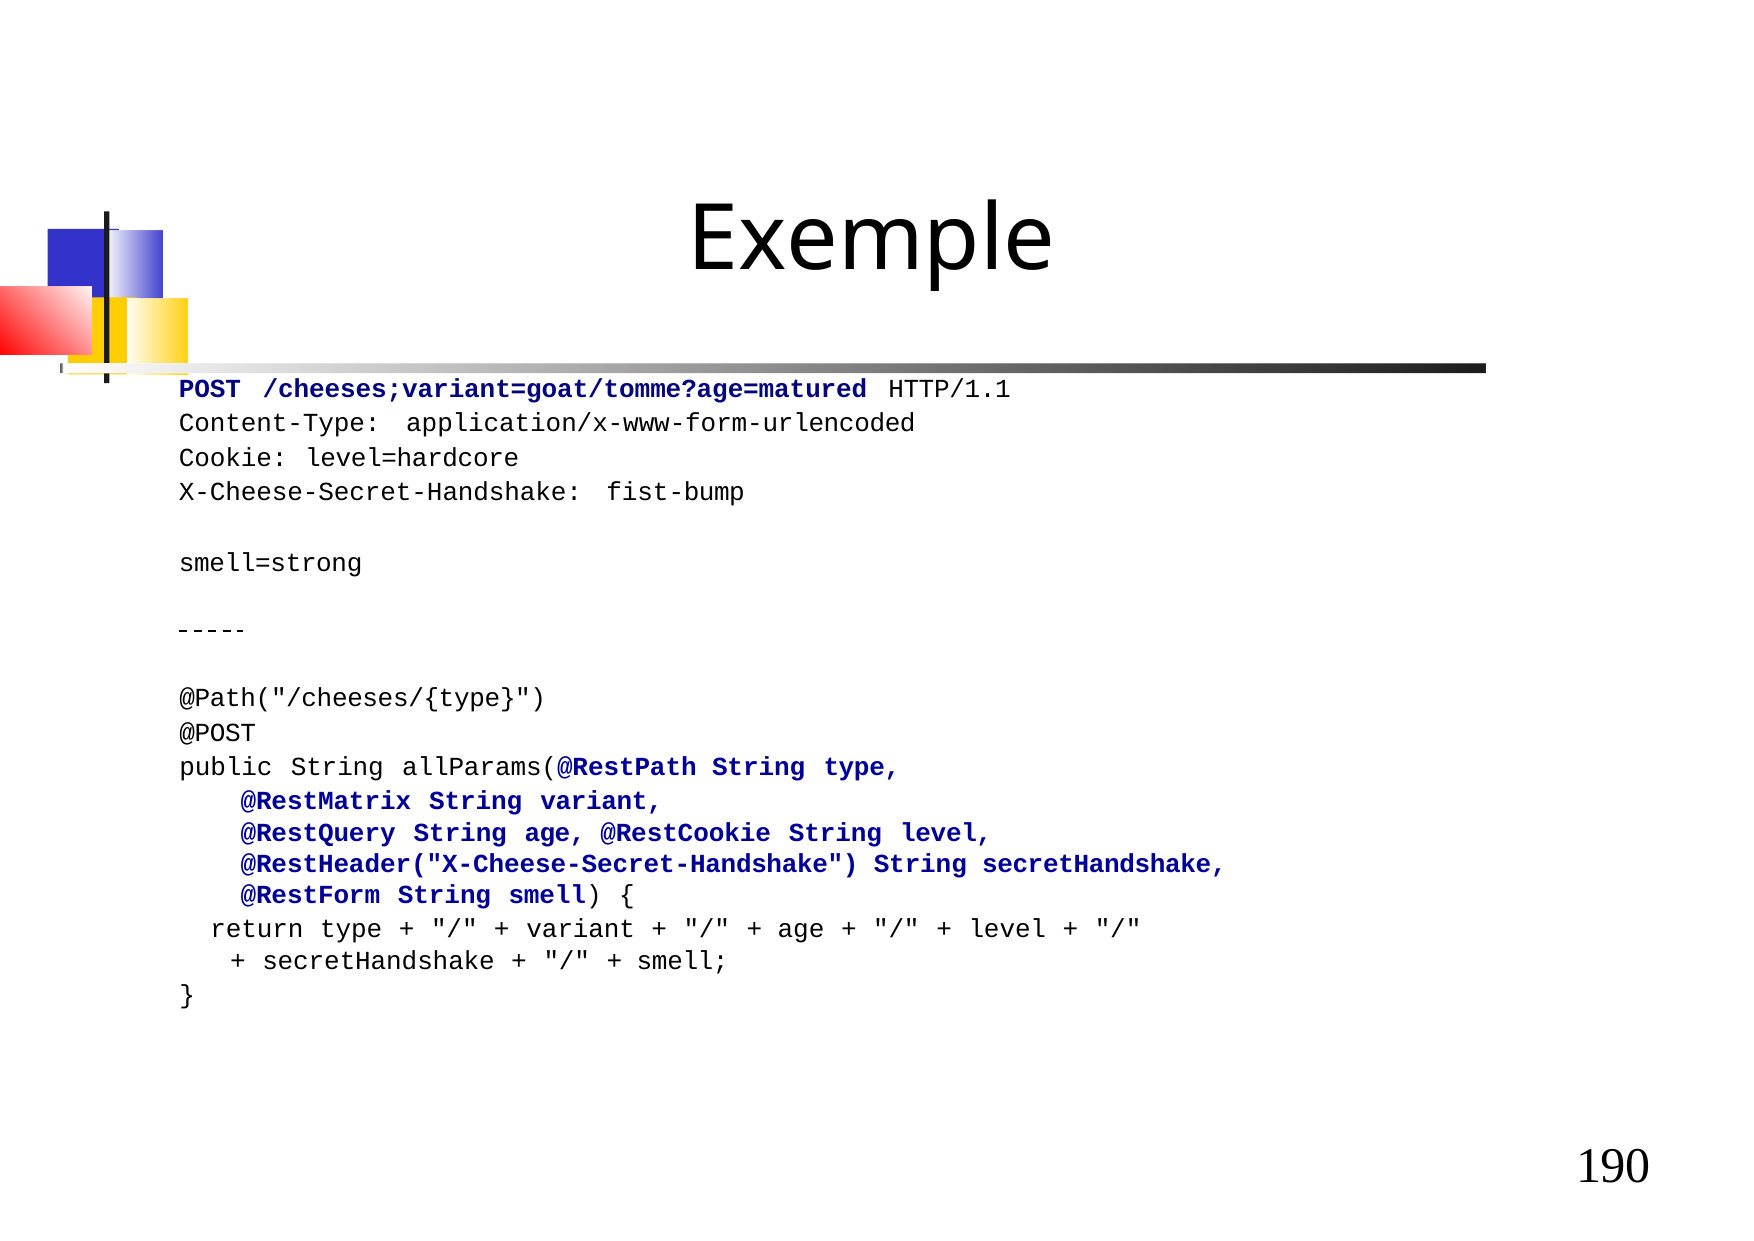

# Exemple
POST /cheeses;variant=goat/tomme?age=matured HTTP/1.1 Content-Type: application/x-www-form-urlencoded Cookie: level=hardcore
X-Cheese-Secret-Handshake: fist-bump
smell=strong
@Path("/cheeses/{type}")
@POST
public String allParams(@RestPath String type,
 @RestMatrix String variant,
 @RestQuery String age, @RestCookie String level,
 @RestHeader("X-Cheese-Secret-Handshake") String secretHandshake,
 @RestForm String smell) {
 return type + "/" + variant + "/" + age + "/" + level + "/"
 + secretHandshake + "/" + smell;
}
190